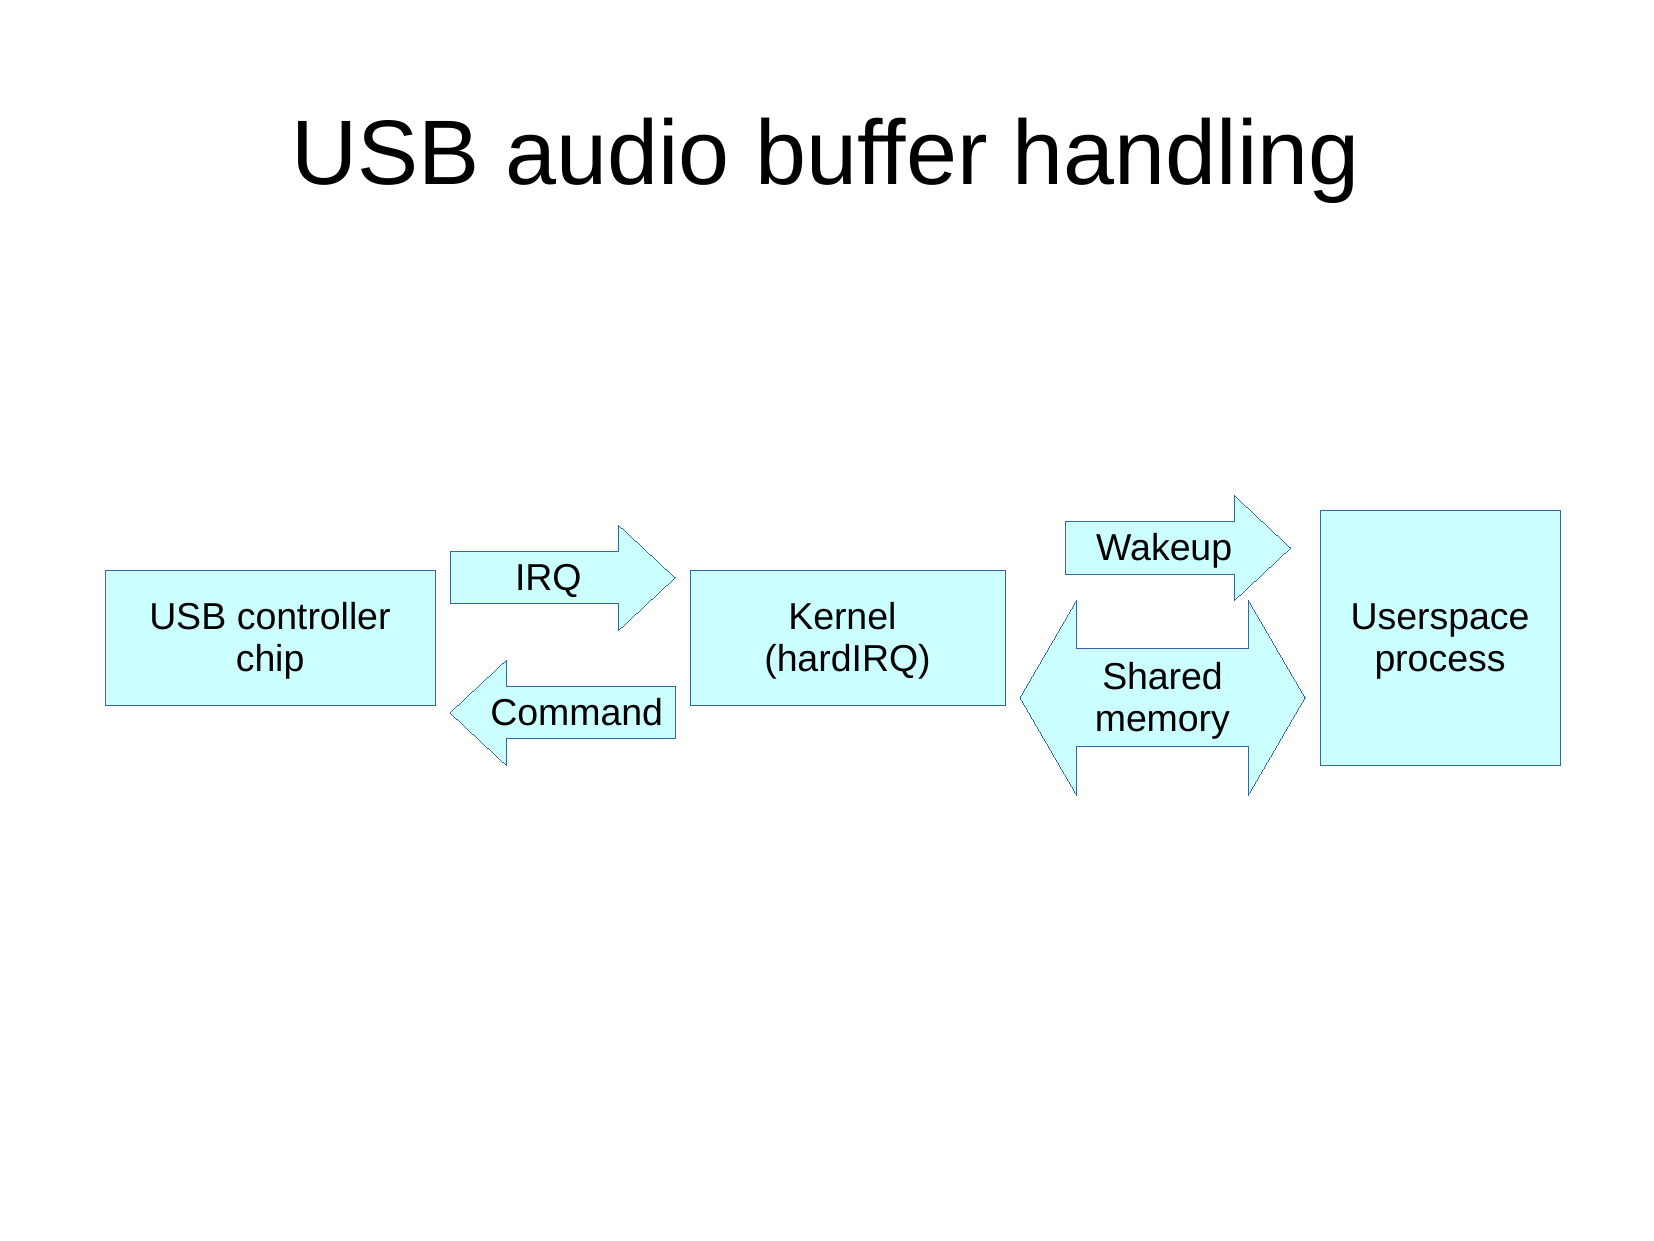

# USB audio buffer handling
Wakeup
Userspace
process
IRQ
USB controller
chip
Kernel
(hardIRQ)
Shared
memory
Command